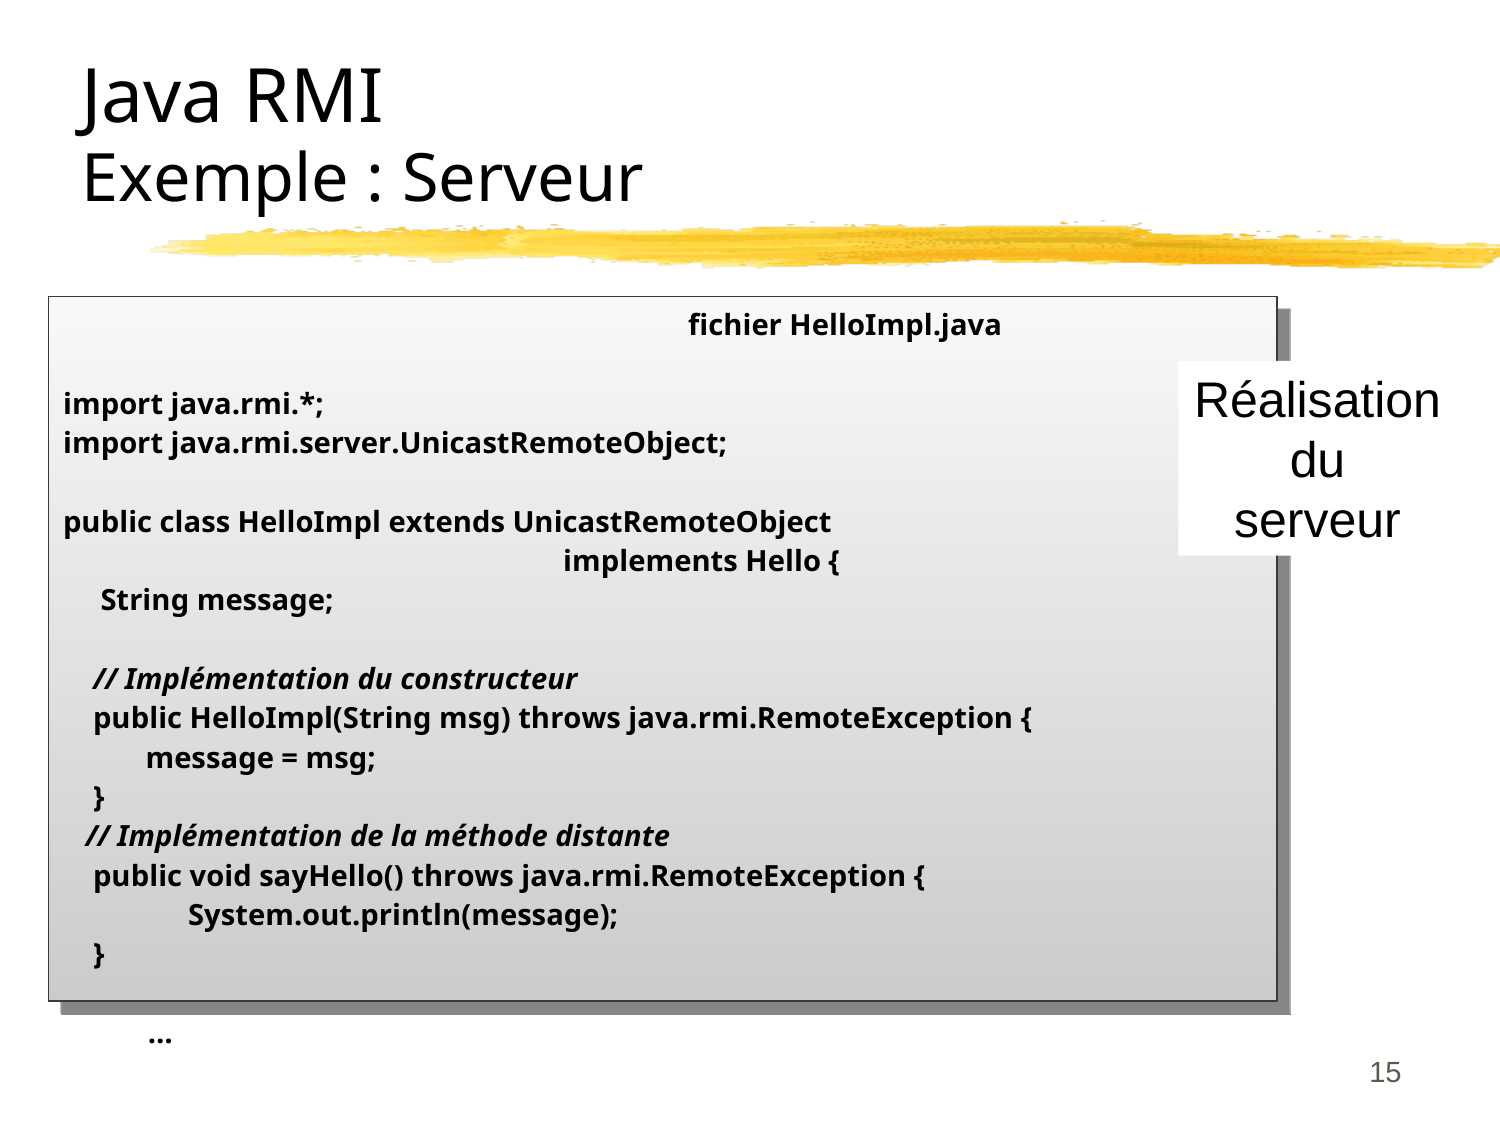

# Java RMI Exemple : Serveur
						fichier HelloImpl.java
import java.rmi.*;
import java.rmi.server.UnicastRemoteObject;
public class HelloImpl extends UnicastRemoteObject
					implements Hello {
 String message;
	 // Implémentation du constructeur
 public HelloImpl(String msg) throws java.rmi.RemoteException {
 message = msg;
 }
 // Implémentation de la méthode distante
 public void sayHello() throws java.rmi.RemoteException {
		System.out.println(message);
 }
	…
Réalisation
du
serveur